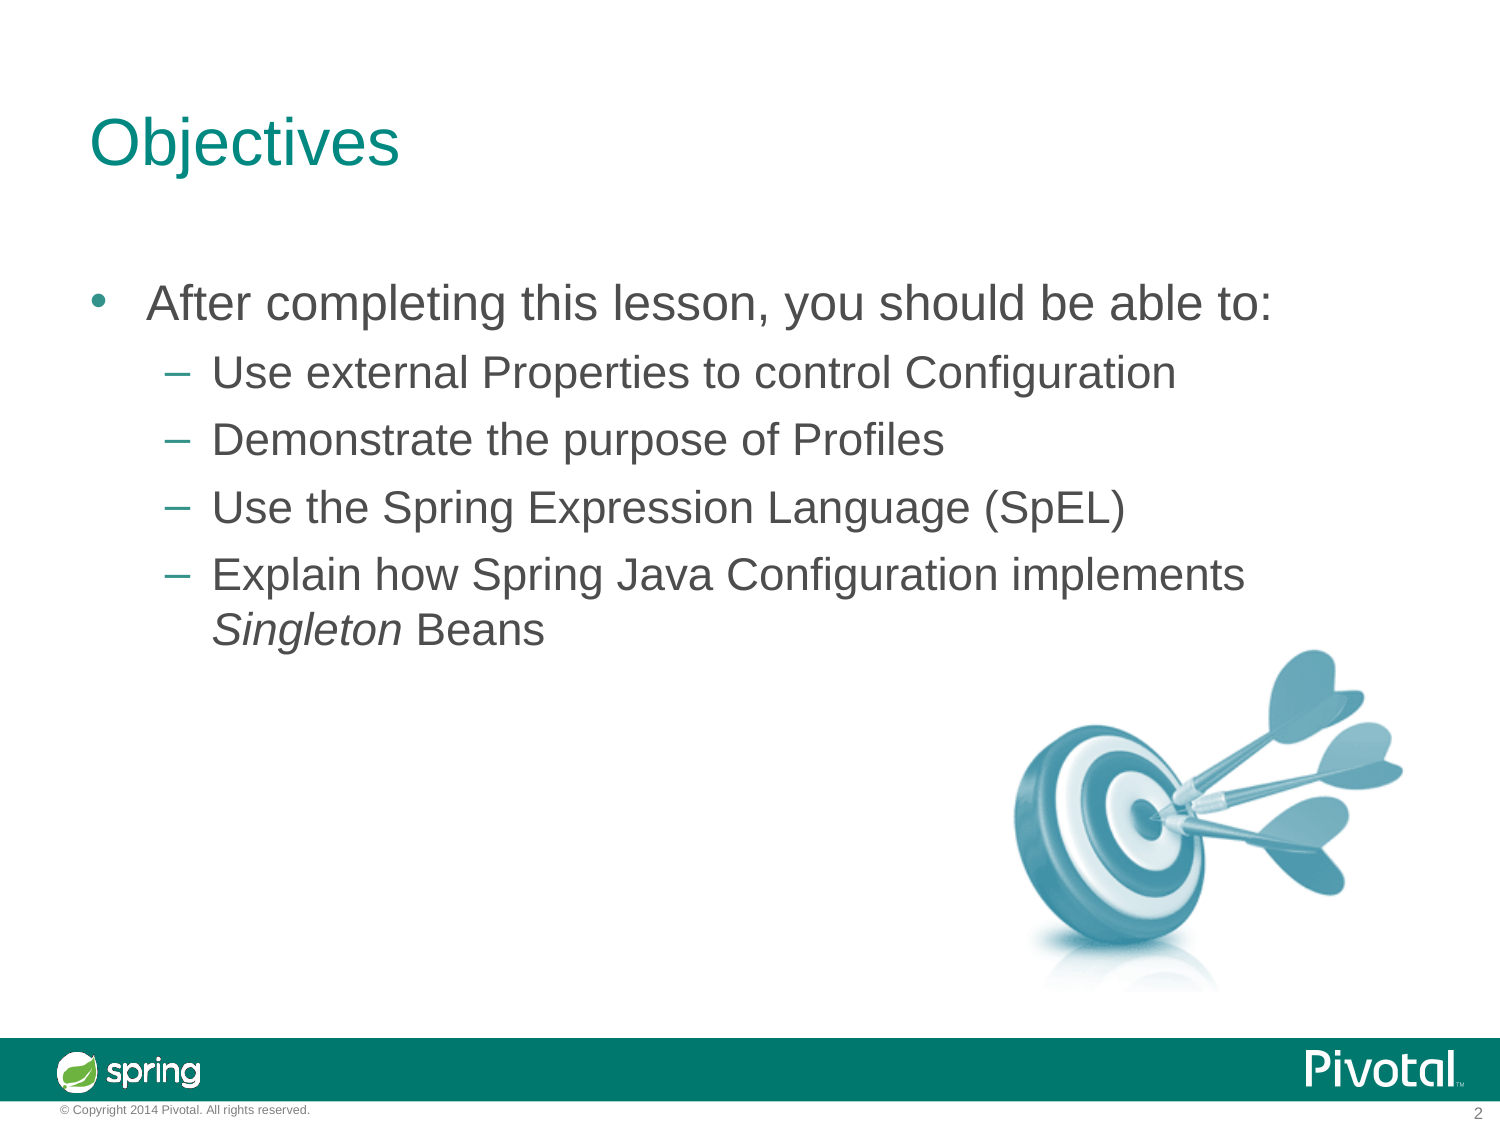

# Objectives
After completing this lesson, you should be able to:
Use external Properties to control Configuration
Demonstrate the purpose of Profiles
Use the Spring Expression Language (SpEL)
Explain how Spring Java Configuration implements Singleton Beans